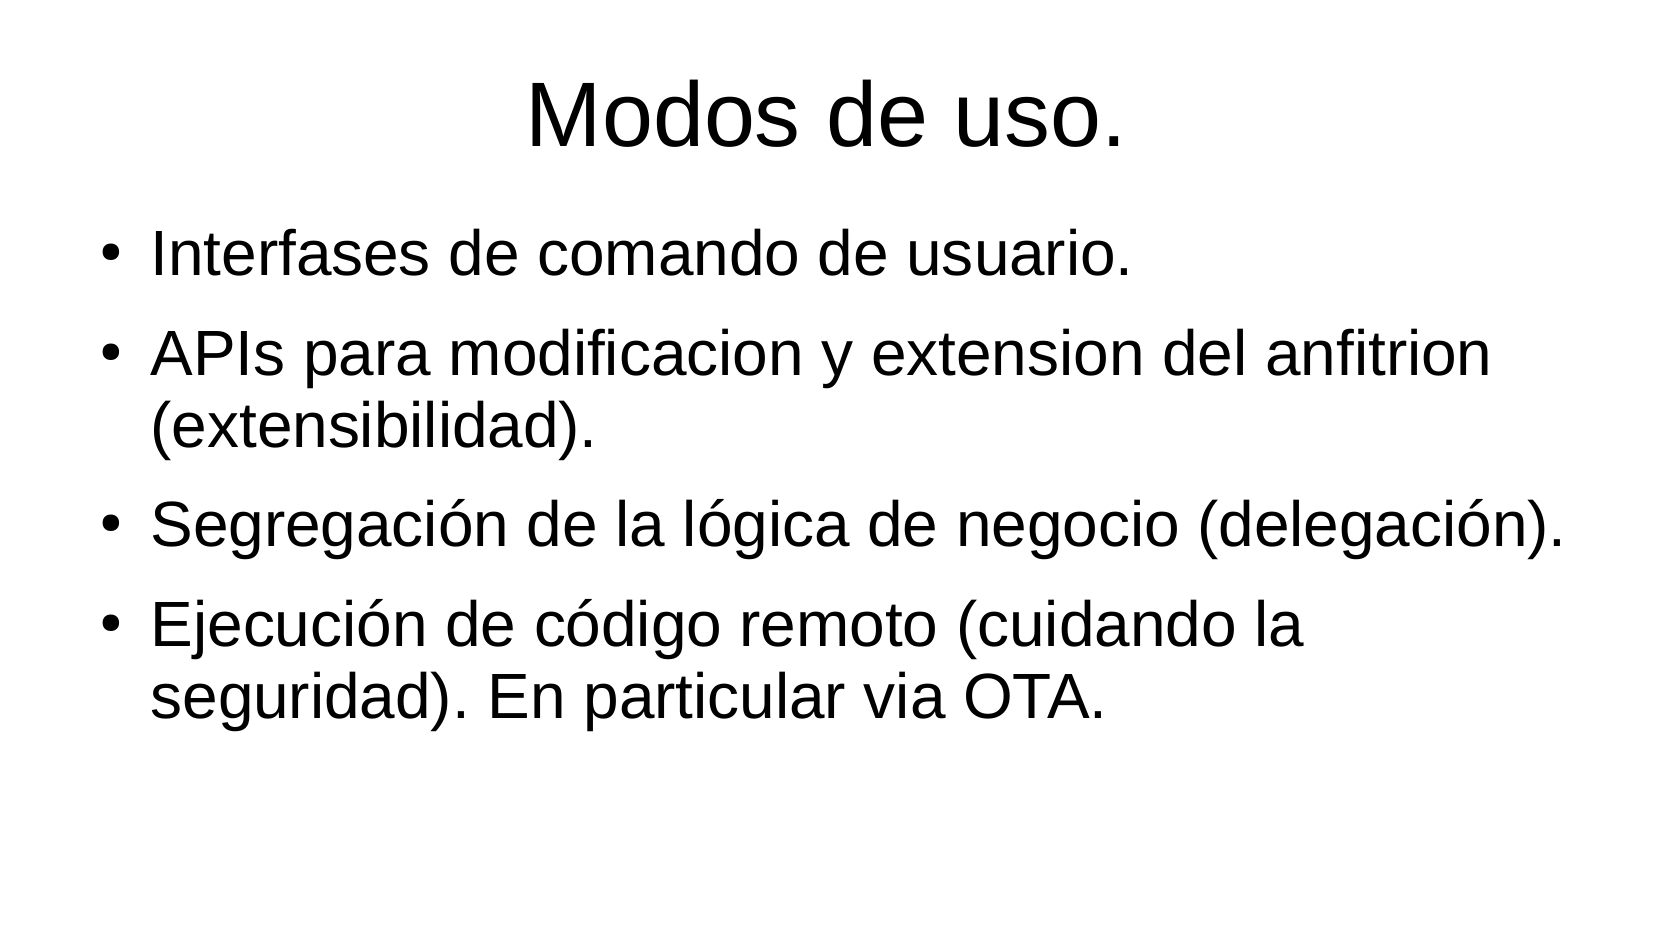

# Modos de uso.
Interfases de comando de usuario.
APIs para modificacion y extension del anfitrion (extensibilidad).
Segregación de la lógica de negocio (delegación).
Ejecución de código remoto (cuidando la seguridad). En particular via OTA.